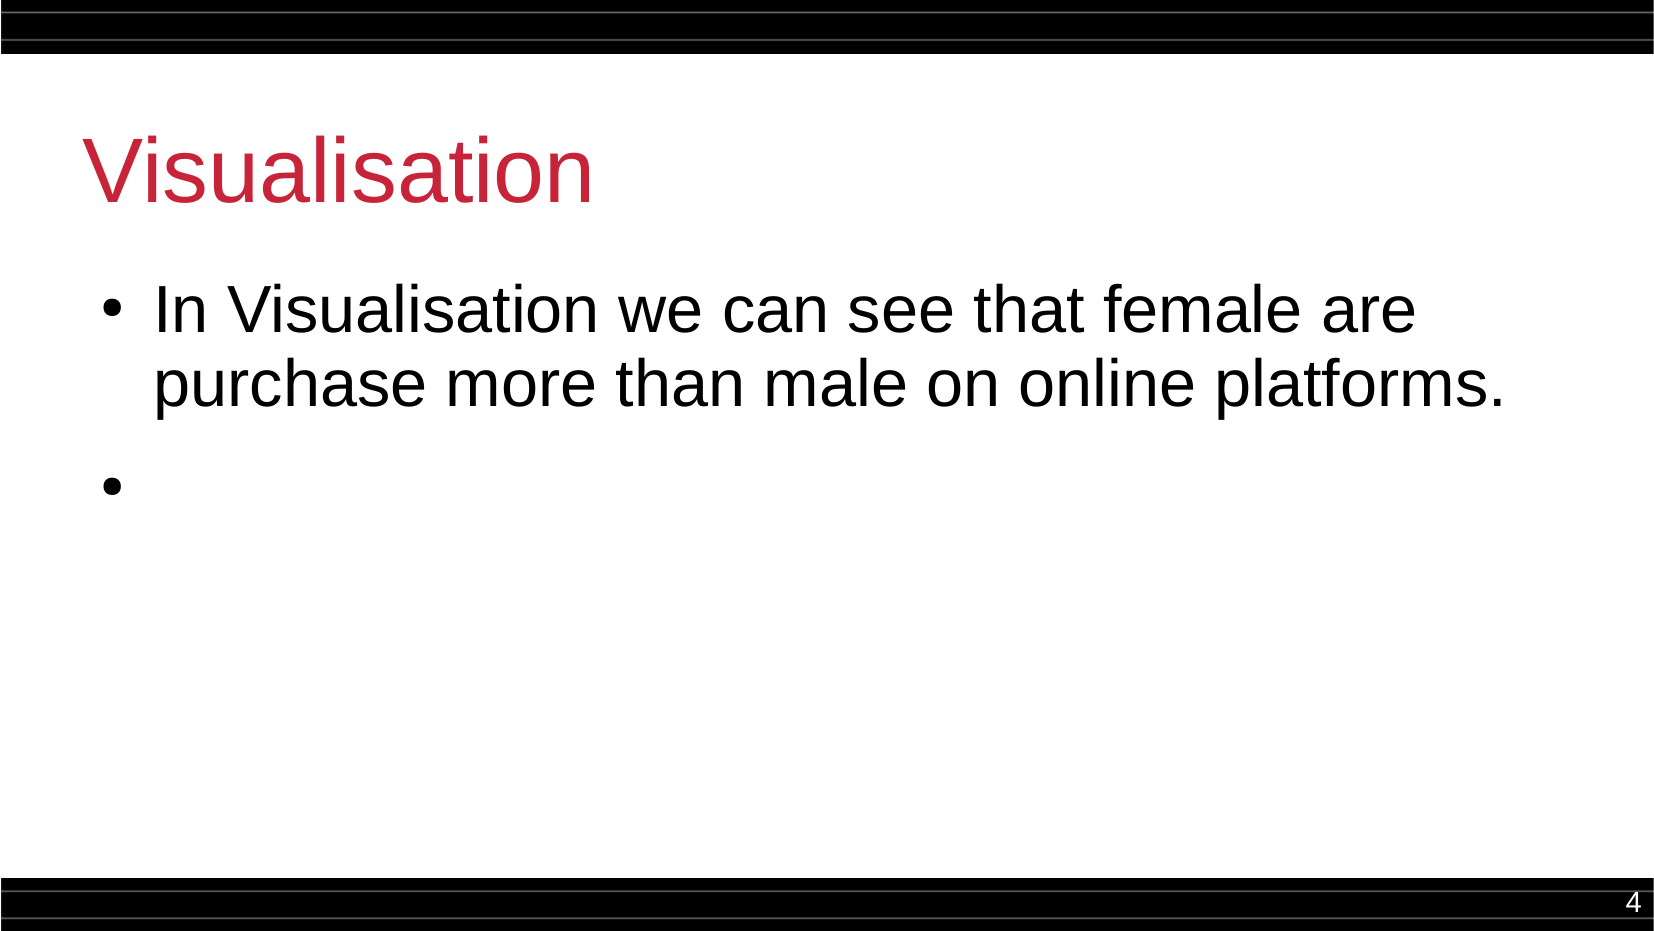

# Visualisation
In Visualisation we can see that female are purchase more than male on online platforms.